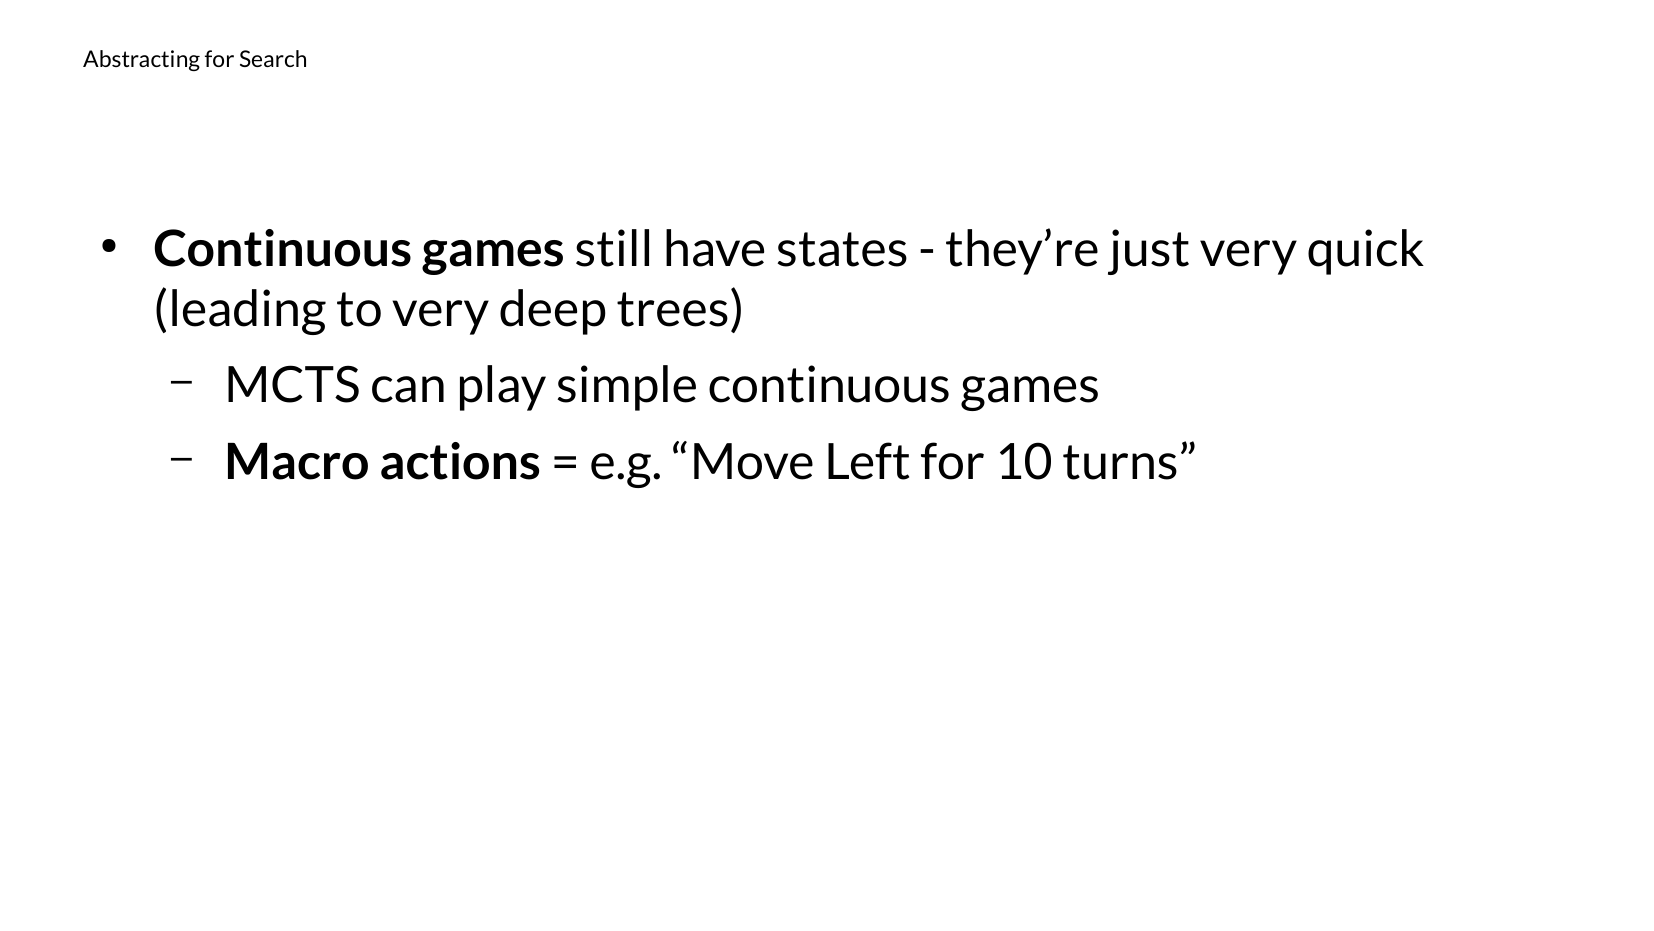

# Abstracting for Search
Continuous games still have states - they’re just very quick (leading to very deep trees)
MCTS can play simple continuous games
Macro actions = e.g. “Move Left for 10 turns”